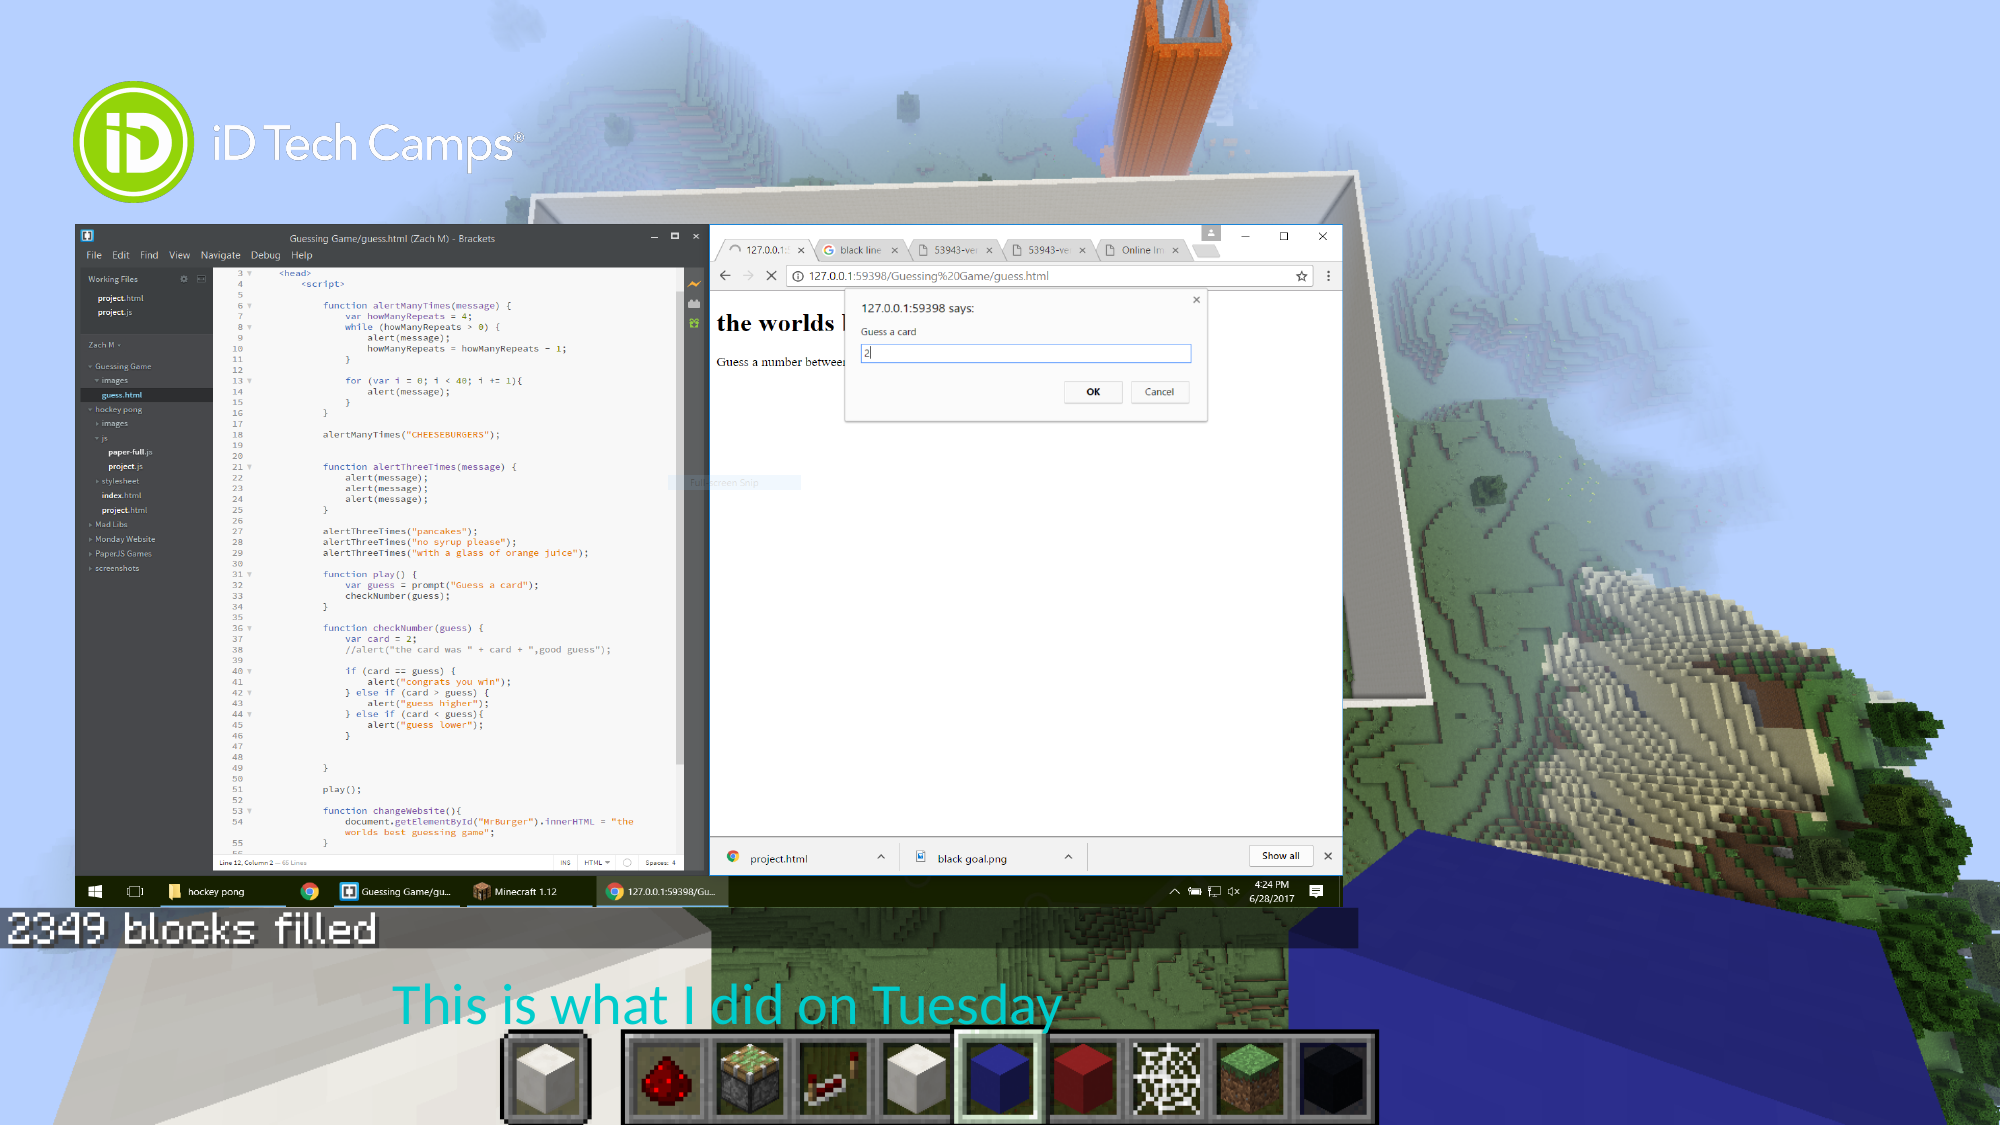

This is what I did on Tuesday